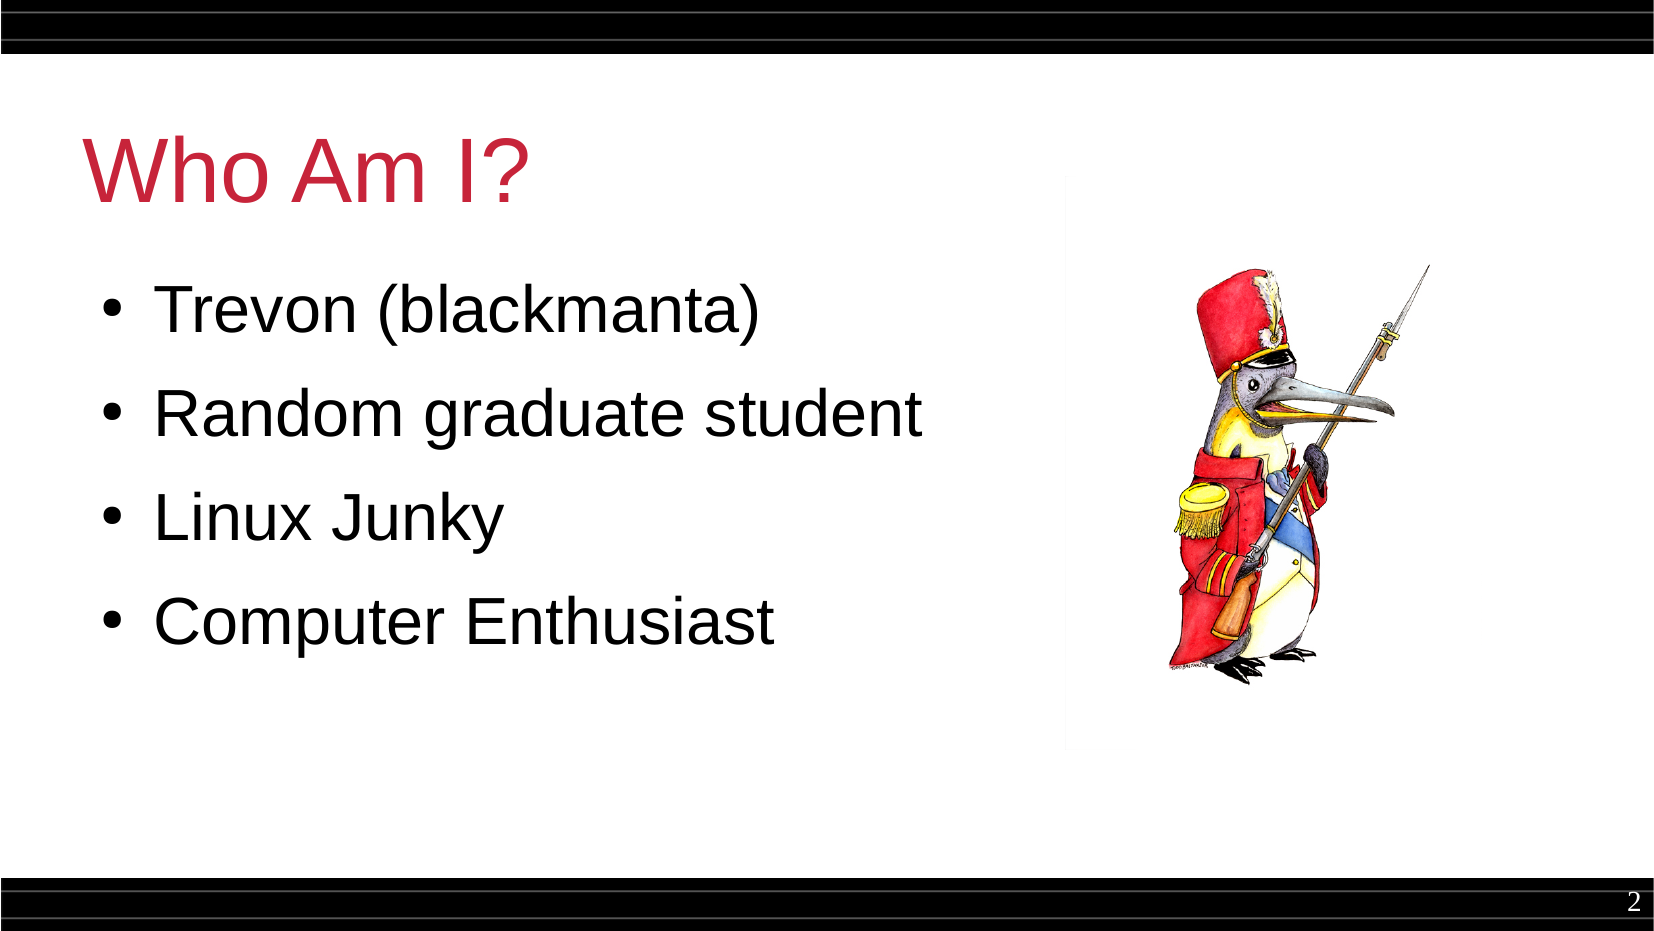

# Who Am I?
Trevon (blackmanta)
Random graduate student
Linux Junky
Computer Enthusiast